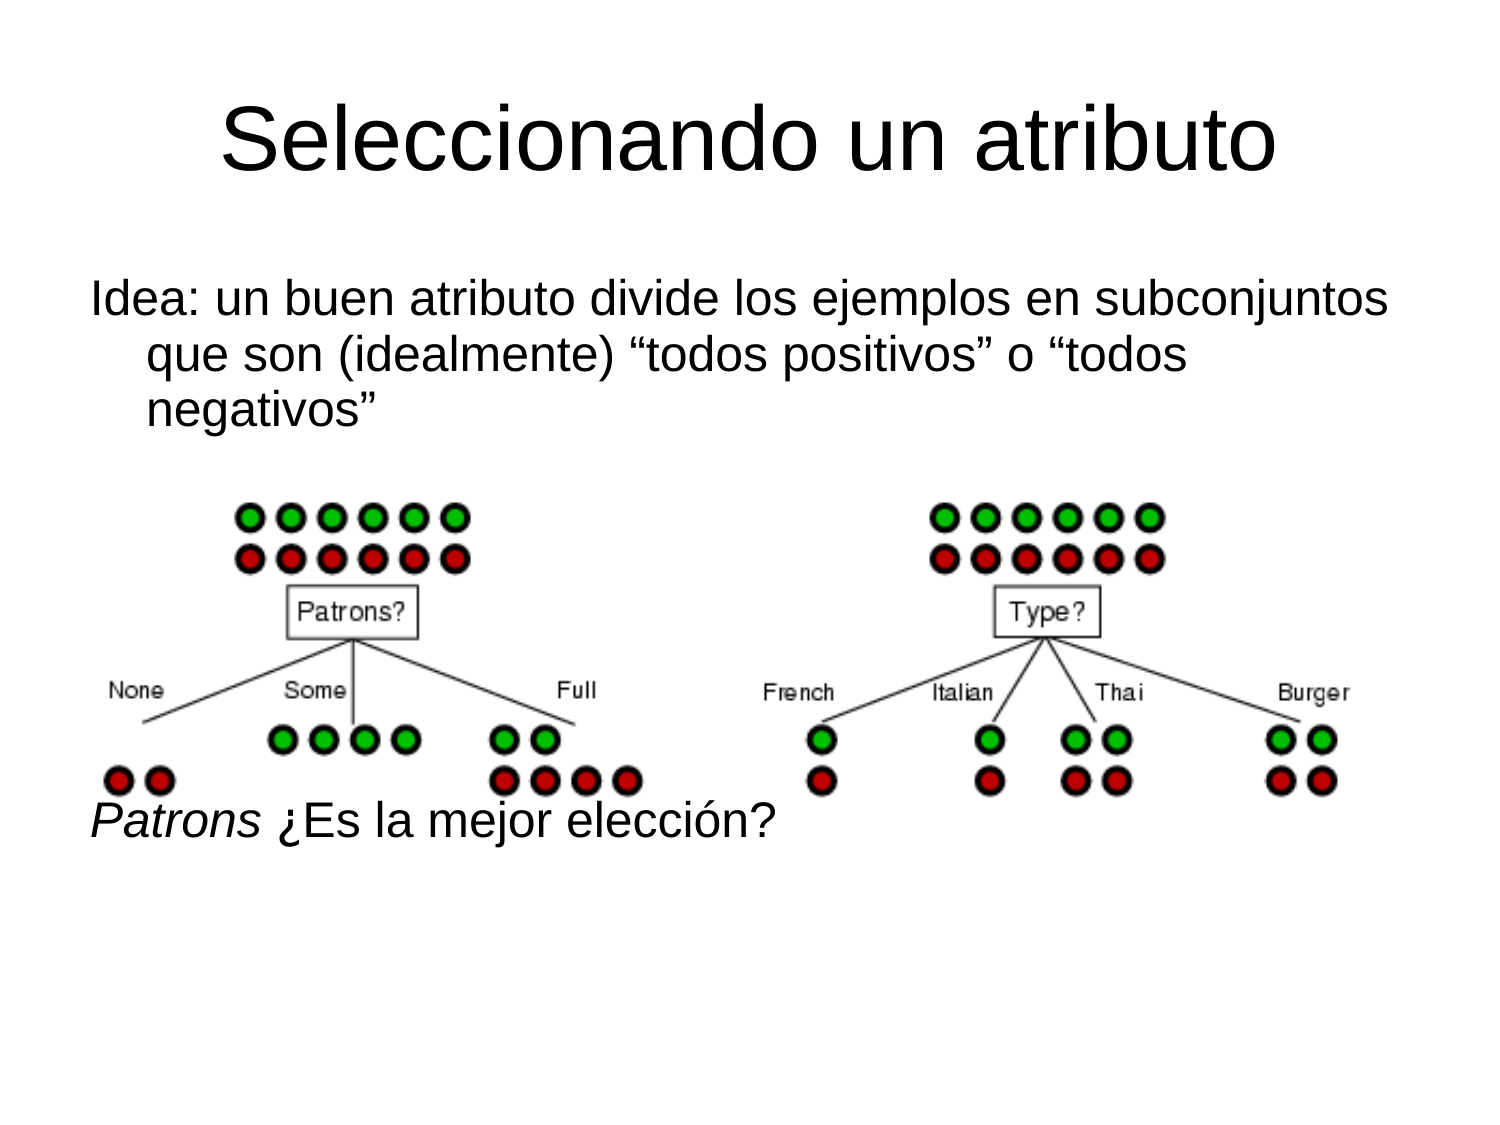

# Seleccionando un atributo
Idea: un buen atributo divide los ejemplos en subconjuntos que son (idealmente) “todos positivos” o “todos negativos”
Patrons ¿Es la mejor elección?